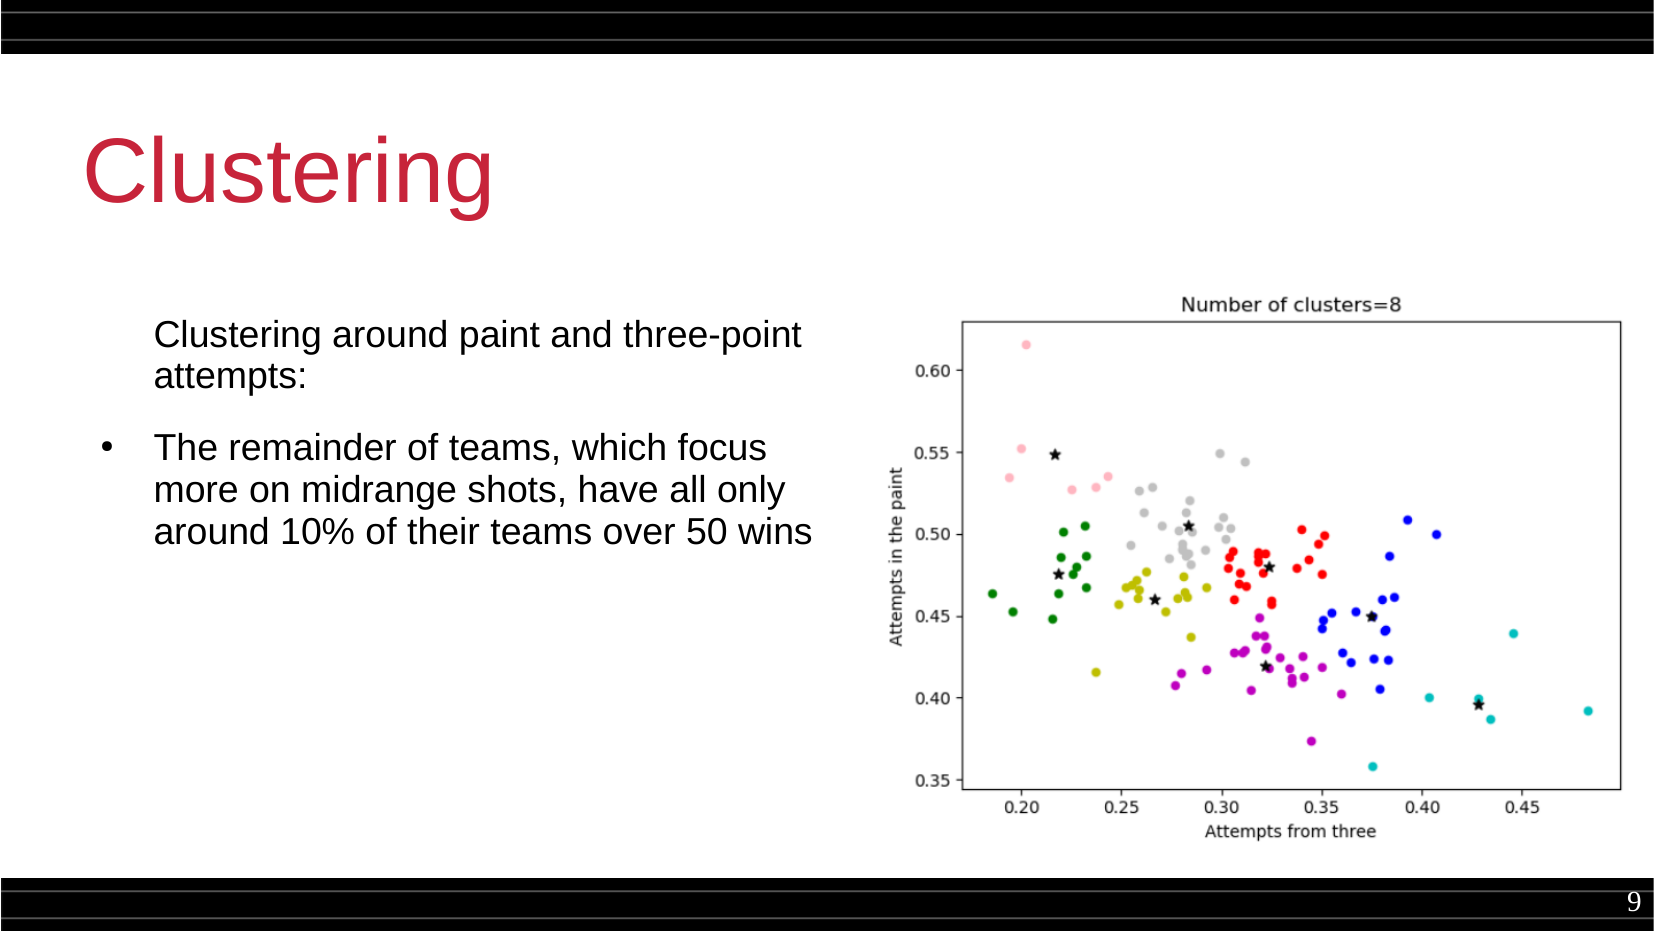

# Clustering
Clustering around paint and three-point attempts:
The remainder of teams, which focus more on midrange shots, have all only around 10% of their teams over 50 wins